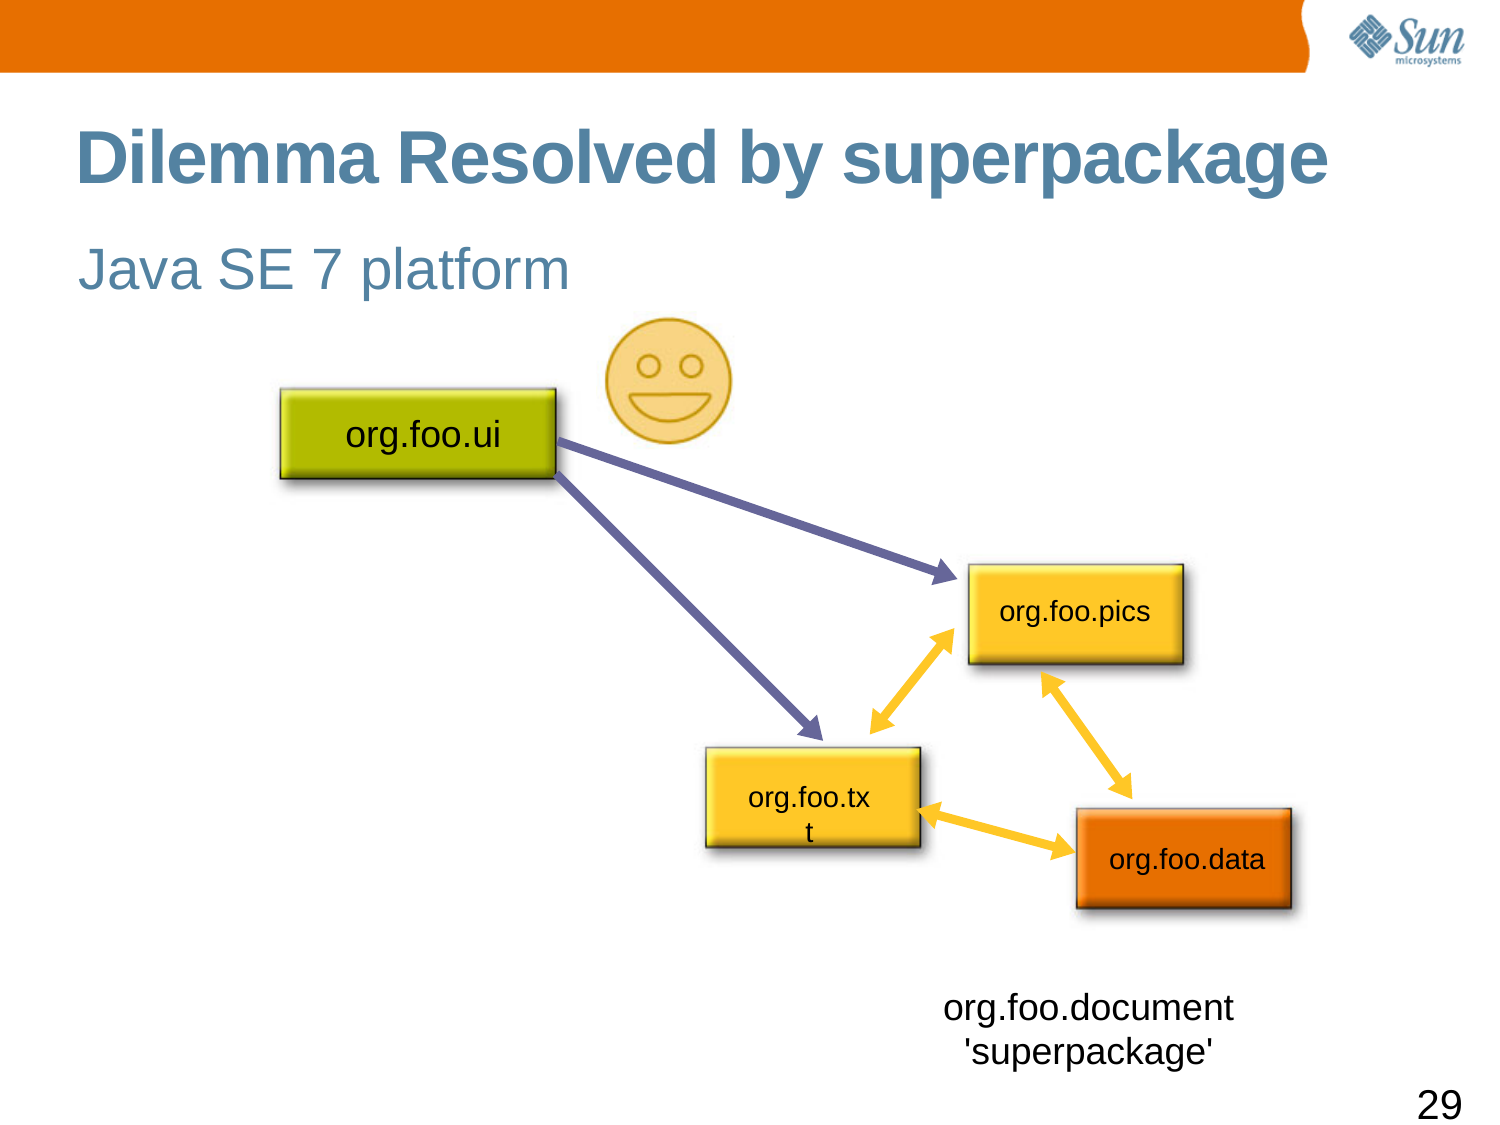

# Dilemma Resolved by superpackage
Java SE 7 platform
org.foo.ui
org.foo.pics
org.foo.txt
org.foo.data
org.foo.document 'superpackage'